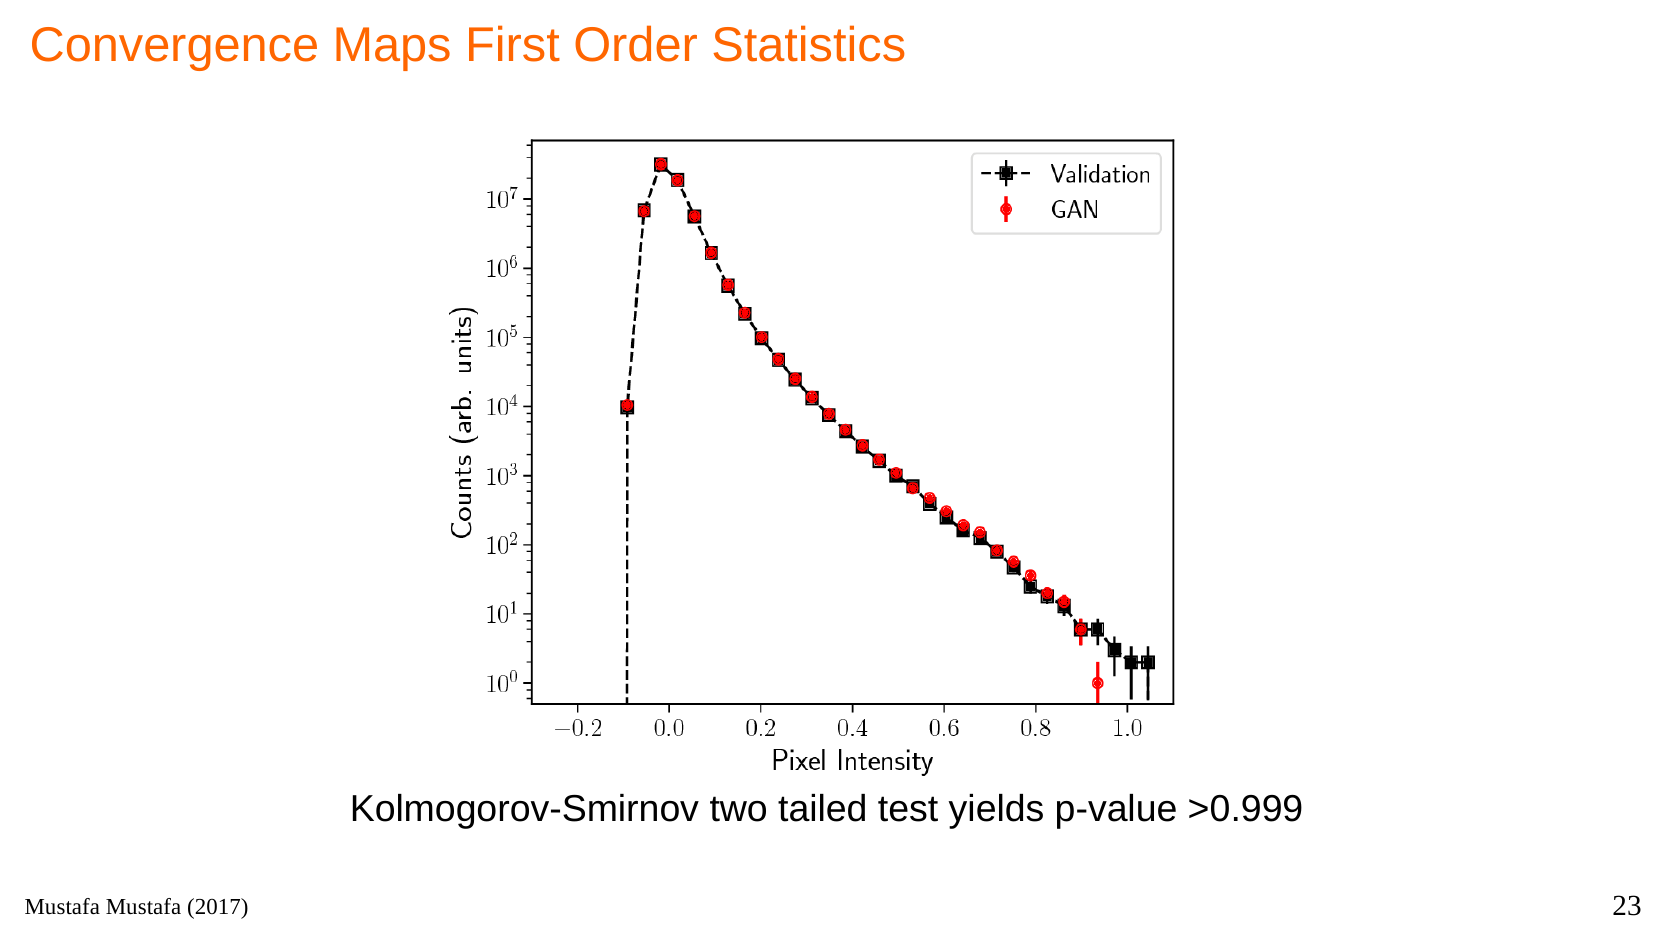

# Convergence Maps First Order Statistics
Kolmogorov-Smirnov two tailed test yields p-value >0.999
23
Mustafa Mustafa (2017)